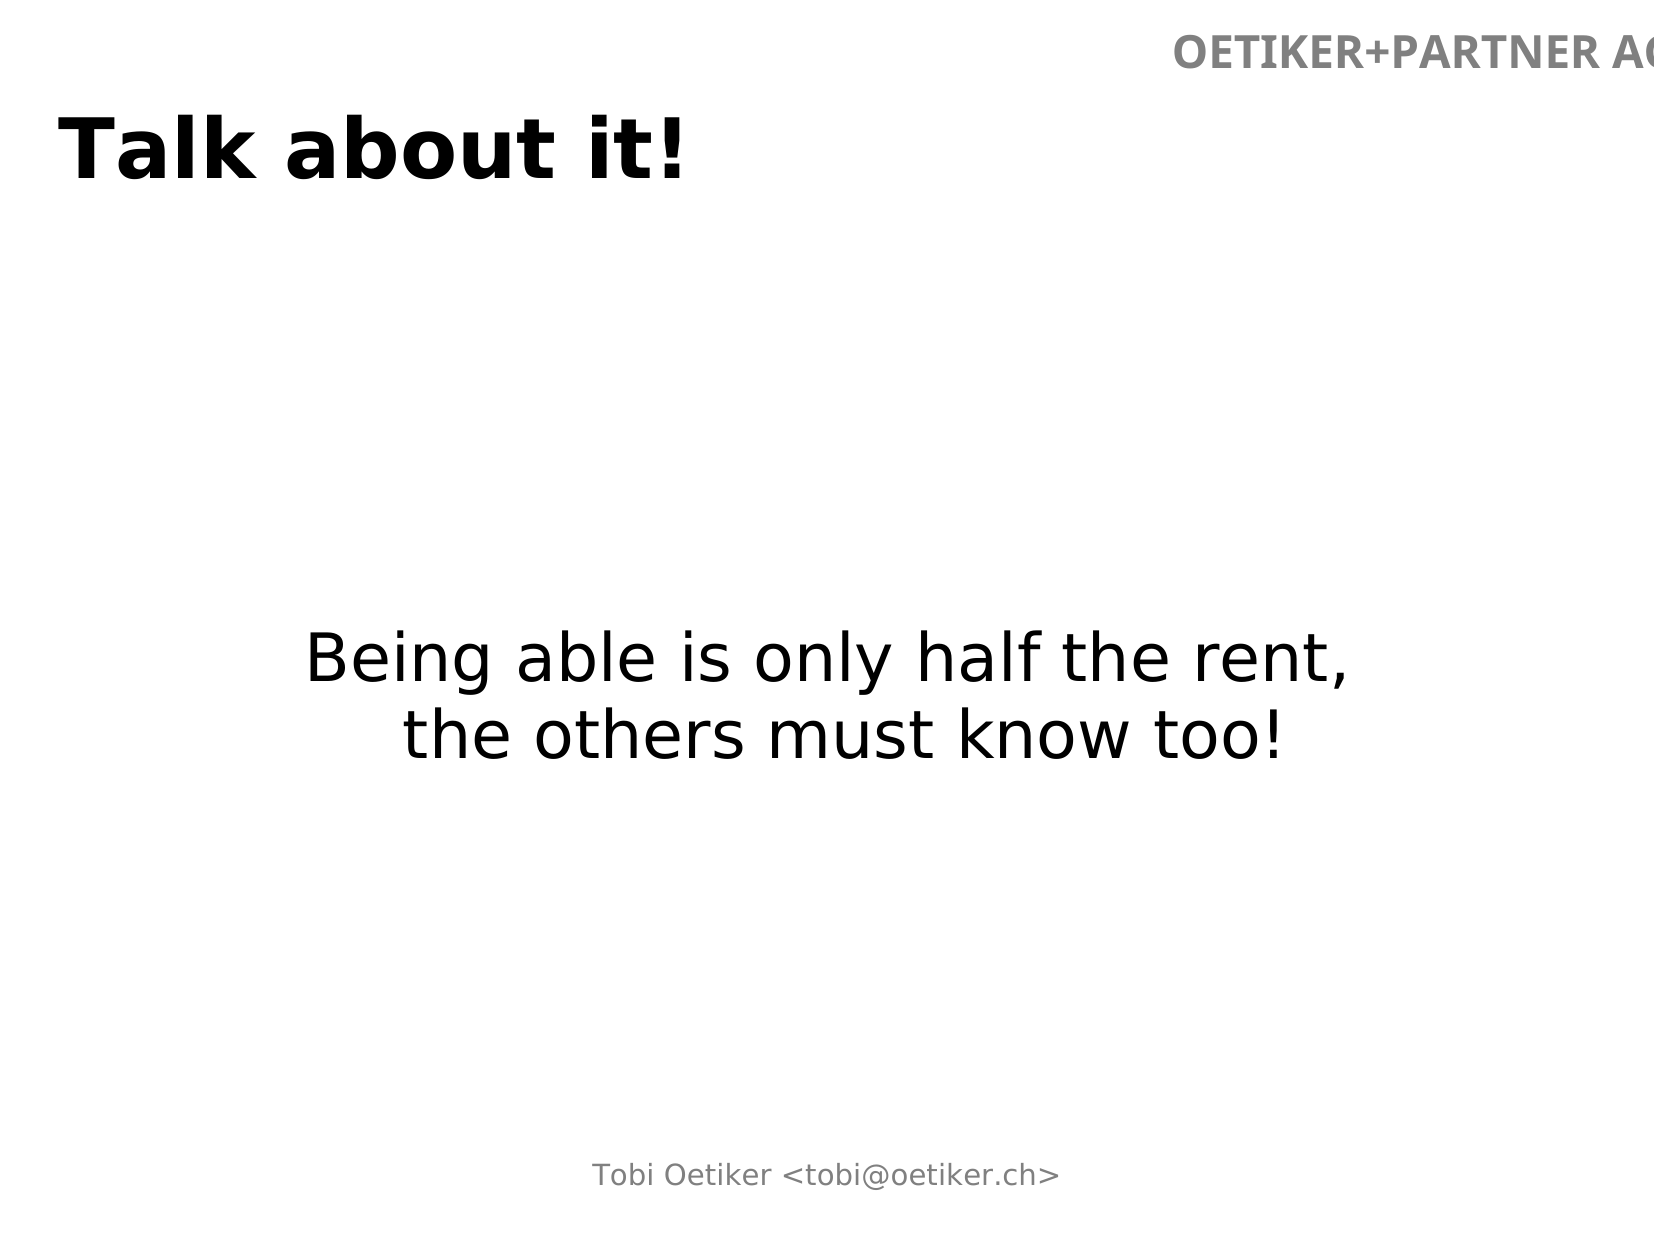

# Talk about it!
Being able is only half the rent,
the others must know too!